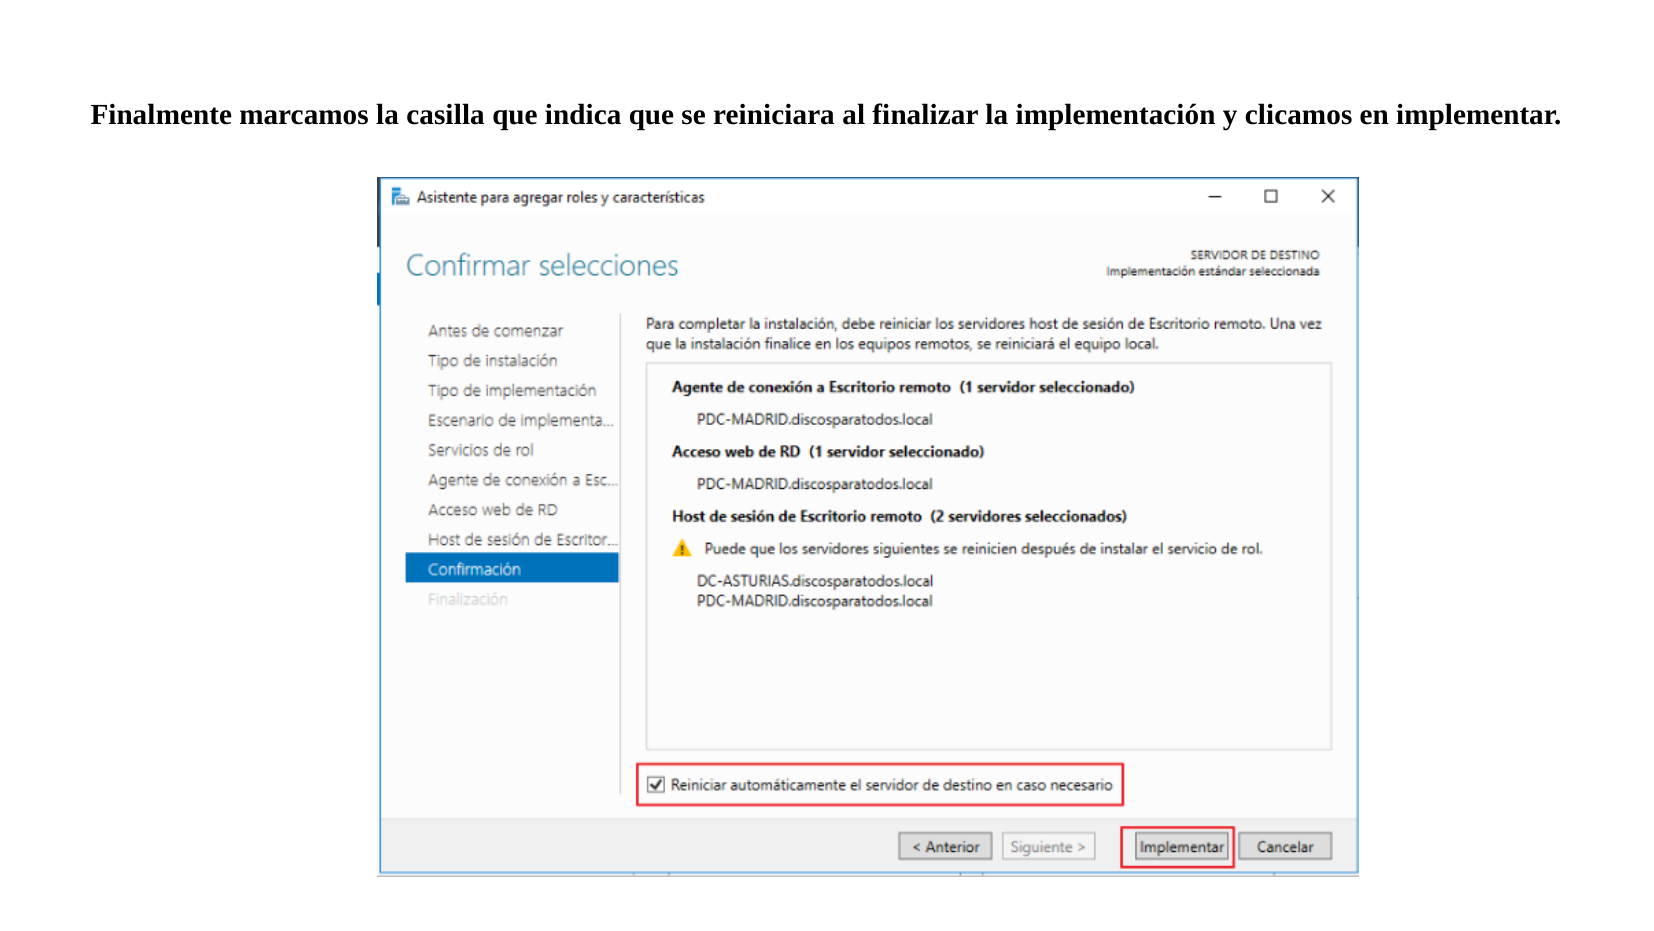

# Finalmente marcamos la casilla que indica que se reiniciara al finalizar la implementación y clicamos en implementar.